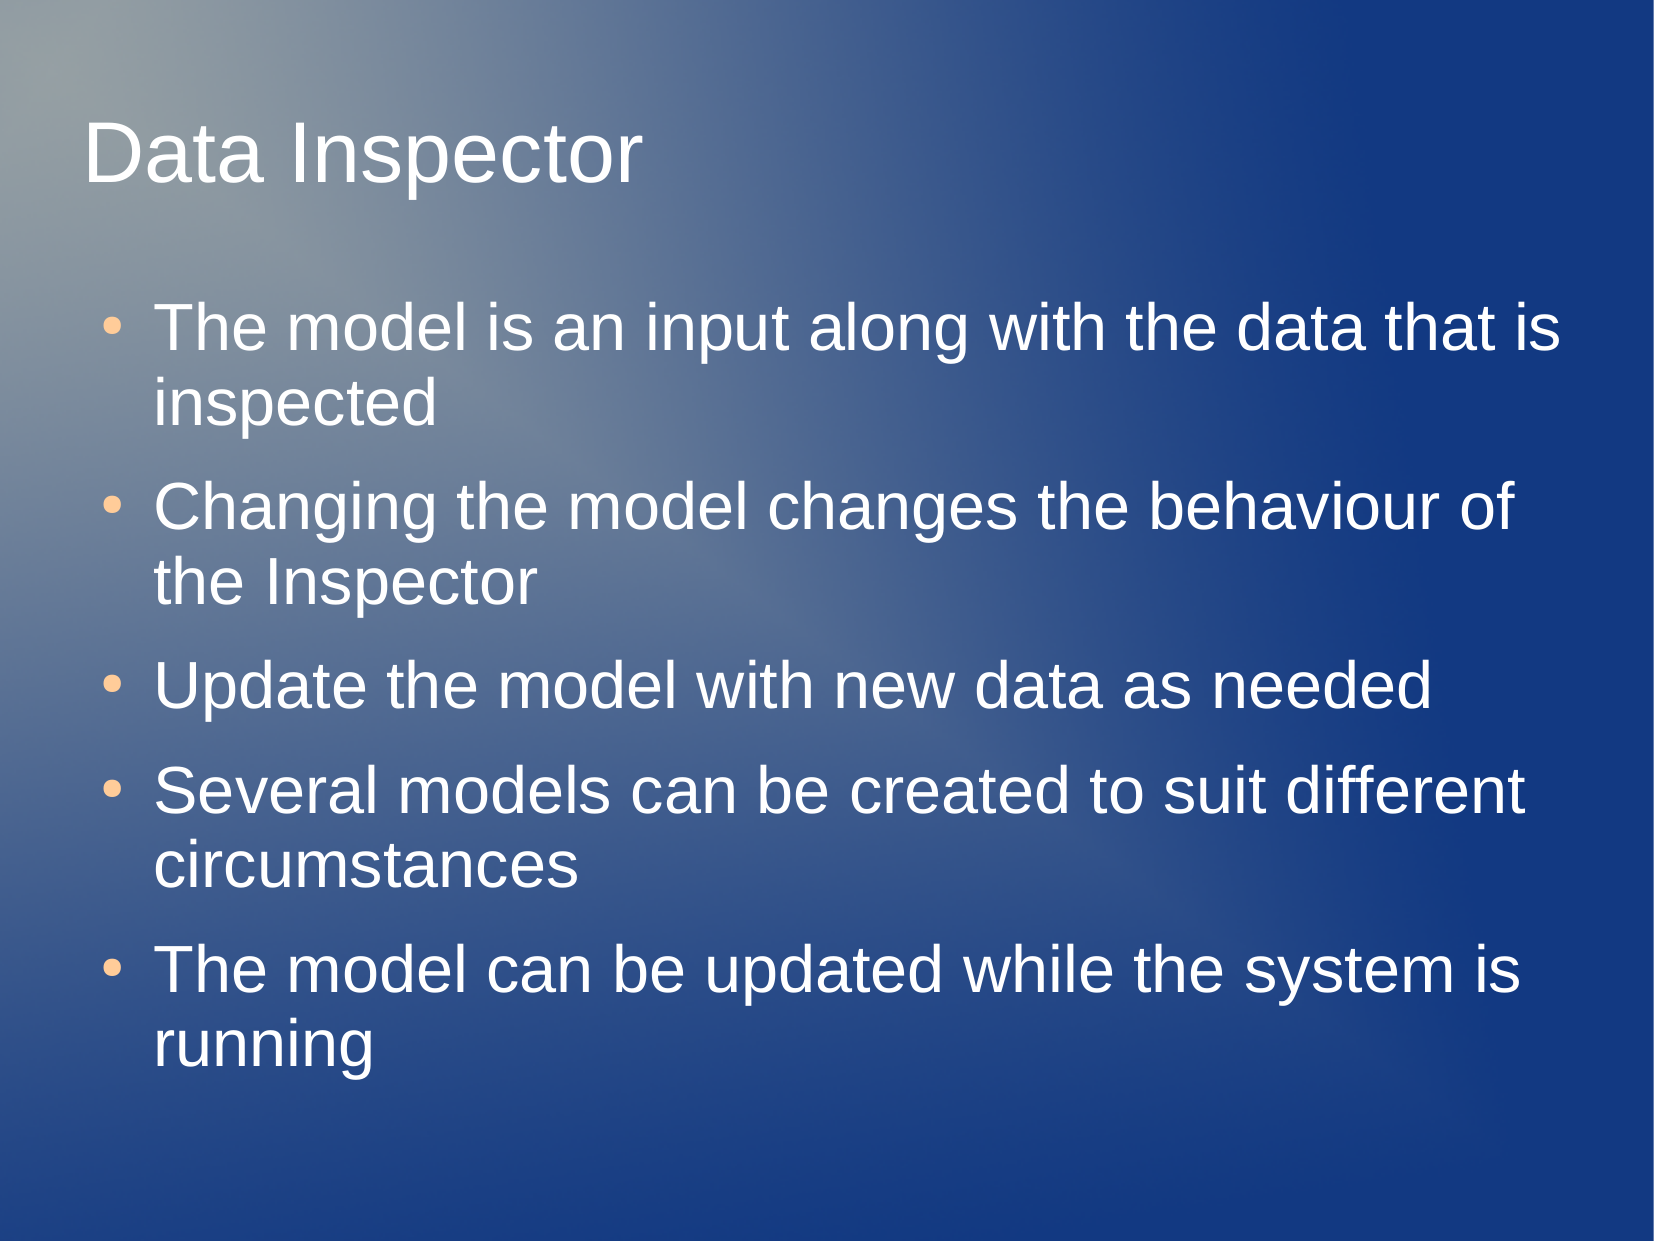

# Data Inspector
The model is an input along with the data that is inspected
Changing the model changes the behaviour of the Inspector
Update the model with new data as needed
Several models can be created to suit different circumstances
The model can be updated while the system is running